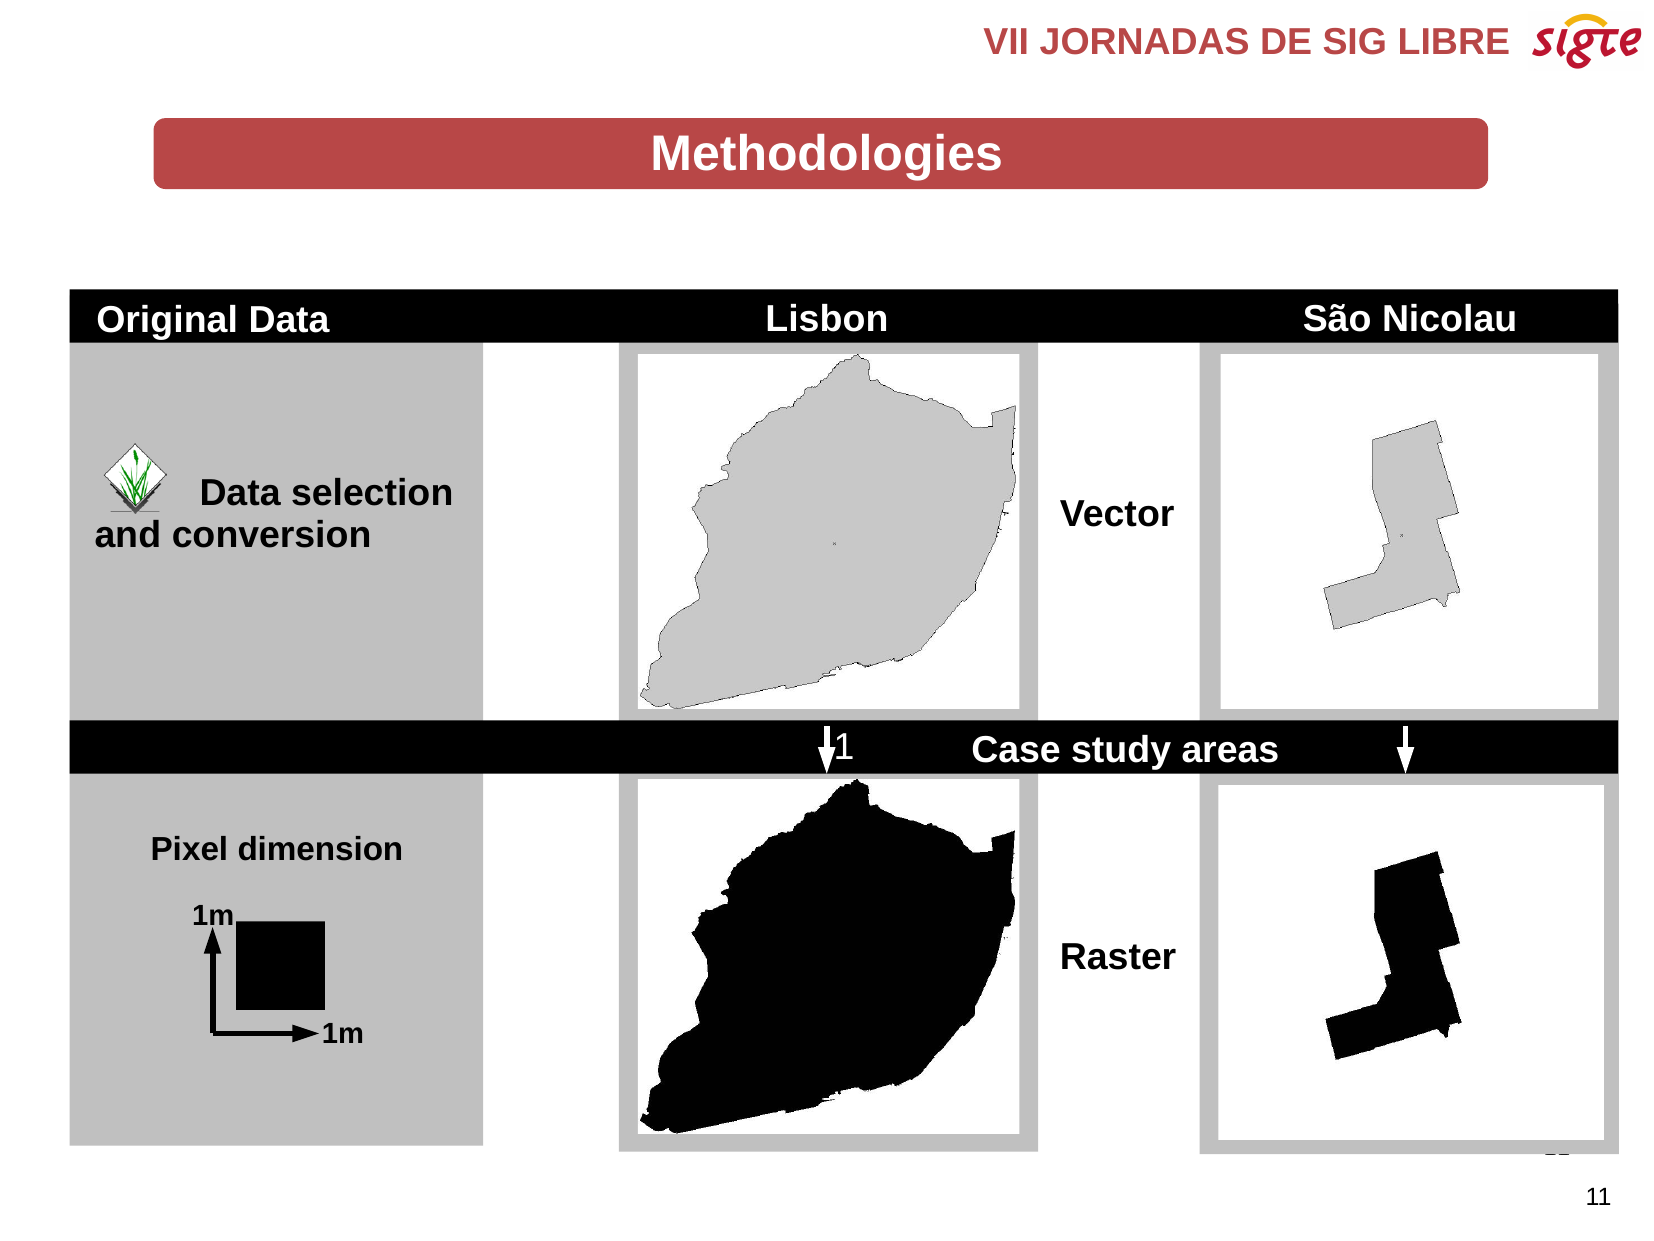

VII JORNADAS DE SIG LIBRE
# Methodologies
Lisbon
São Nicolau
Original Data
 Data selection and conversion
Vector
1
Case study areas
Pixel dimension
1m
Raster
1m
11
11